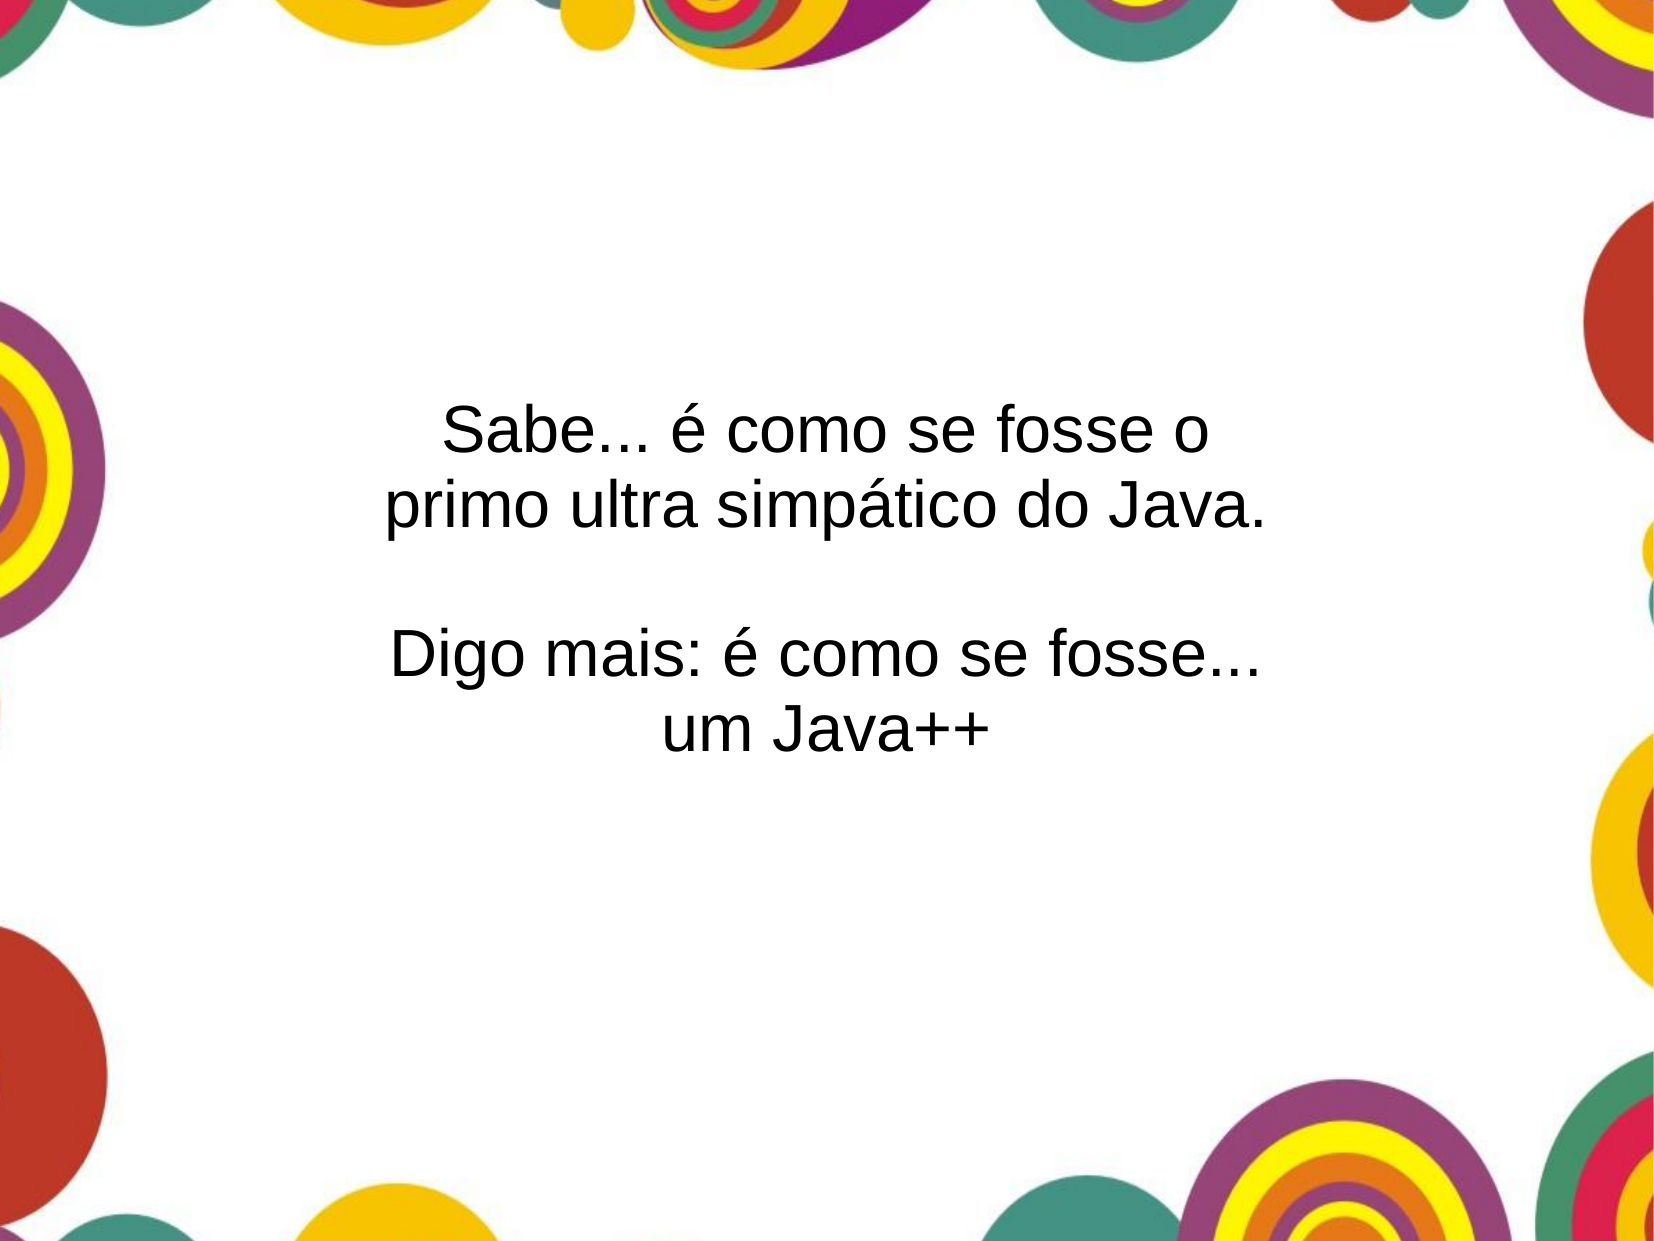

# Sabe... é como se fosse o
primo ultra simpático do Java.
Digo mais: é como se fosse...
um Java++